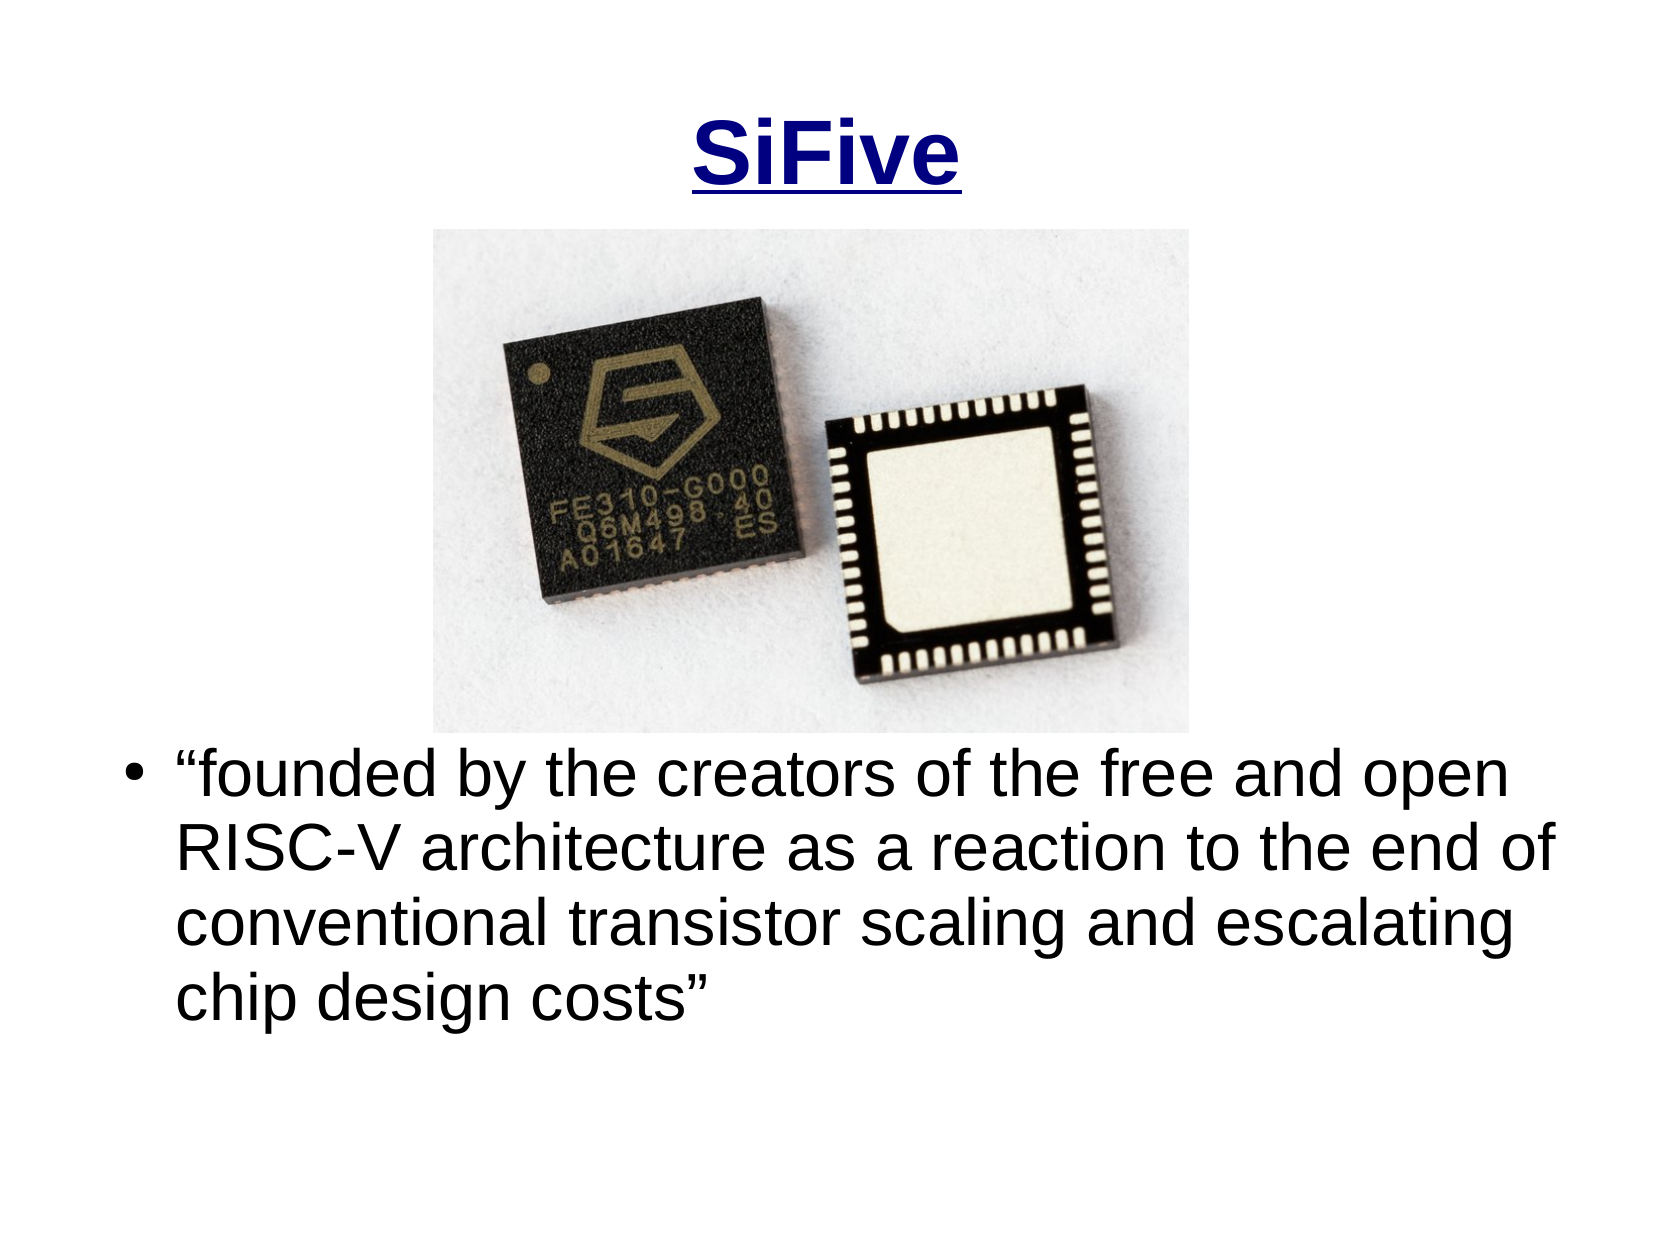

# SiFive
“founded by the creators of the free and open RISC-V architecture as a reaction to the end of conventional transistor scaling and escalating chip design costs”